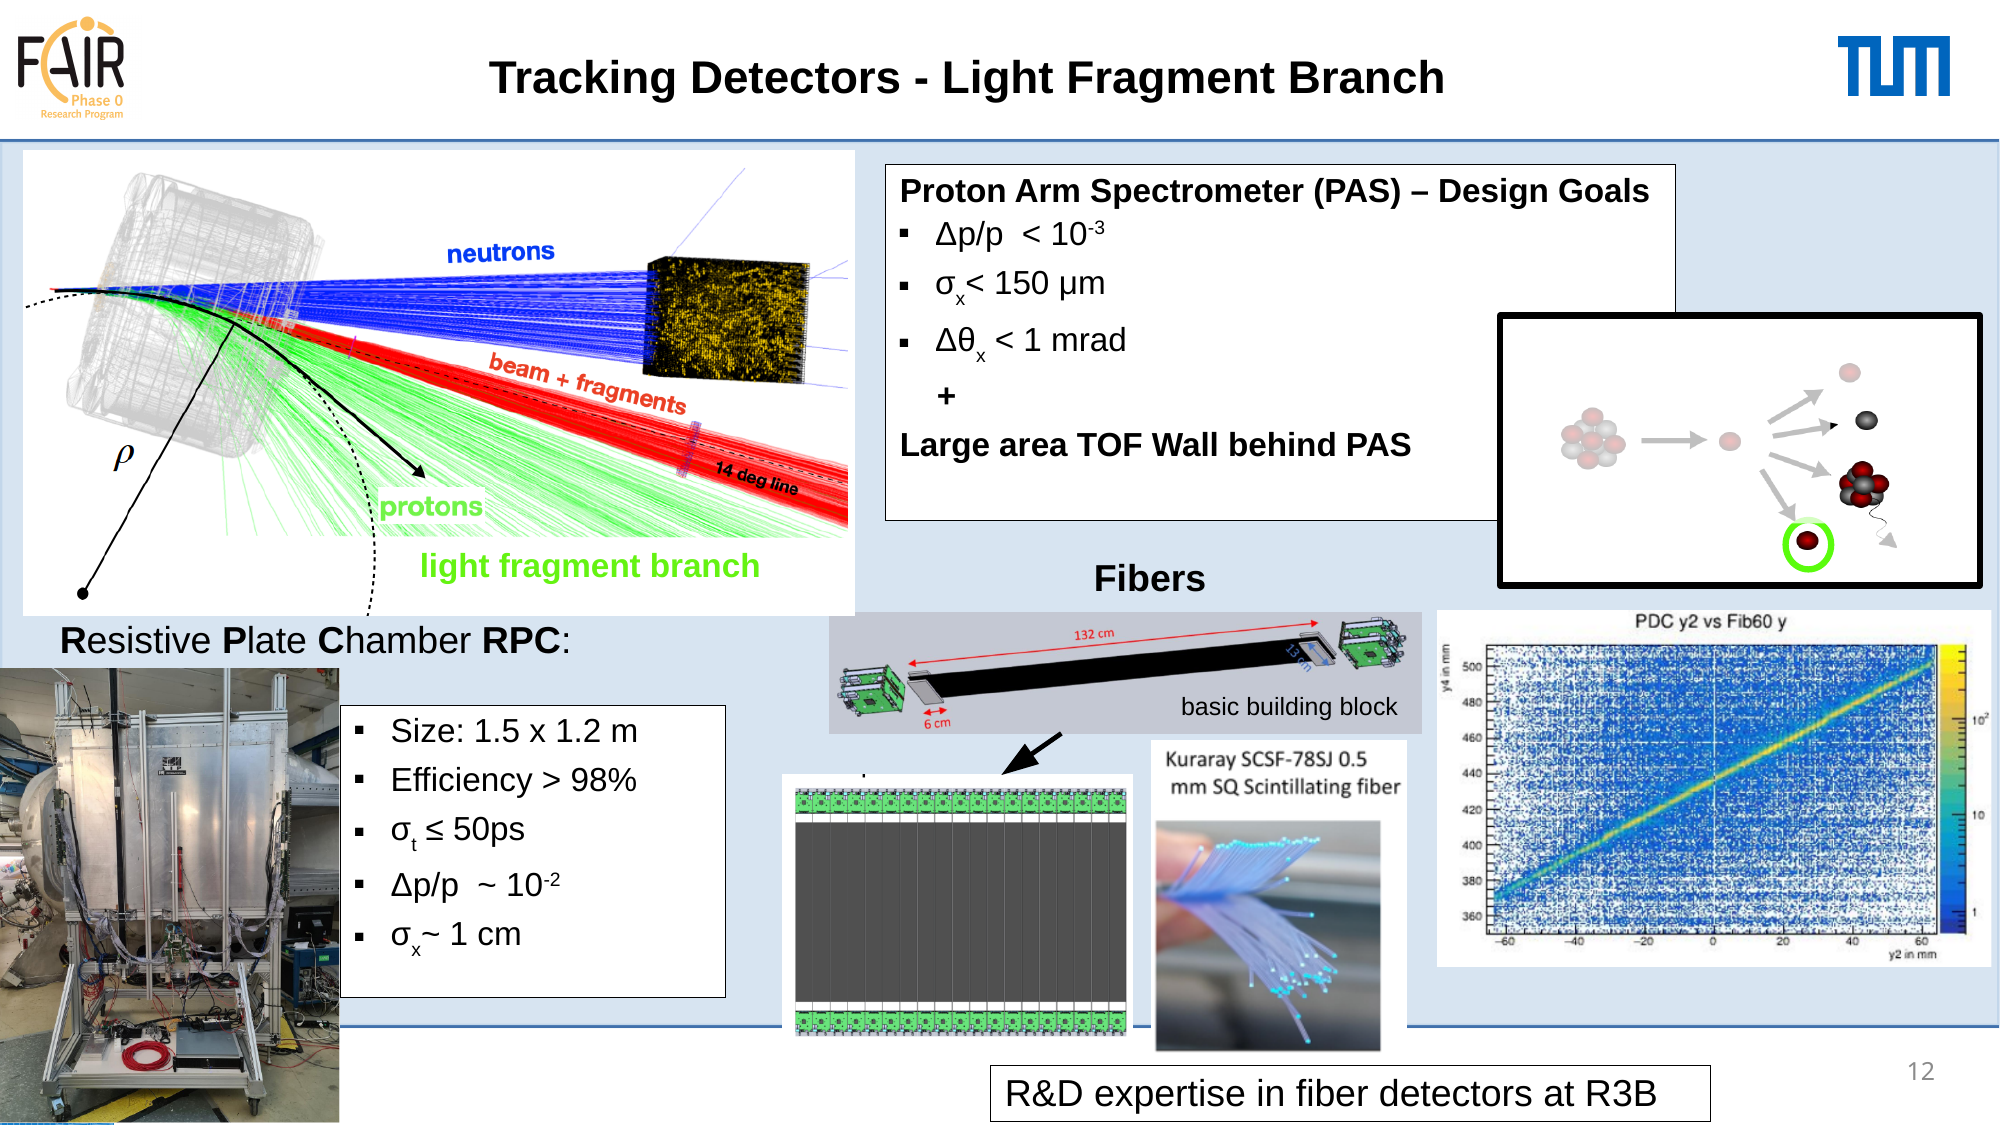

Tracking Detectors - Light Fragment Branch
Proton Arm Spectrometer (PAS) – Design Goals
Δp/p < 10-3
σx< 150 μm
Δθx < 1 mrad
 +
Large area TOF Wall behind PAS
light fragment branch
Fibers
Resistive Plate Chamber RPC:
basic building block
Size: 1.5 x 1.2 m
Efficiency > 98%
σt ≤ 50ps
Δp/p ~ 10-2
σx~ 1 cm
12
R&D expertise in fiber detectors at R3B